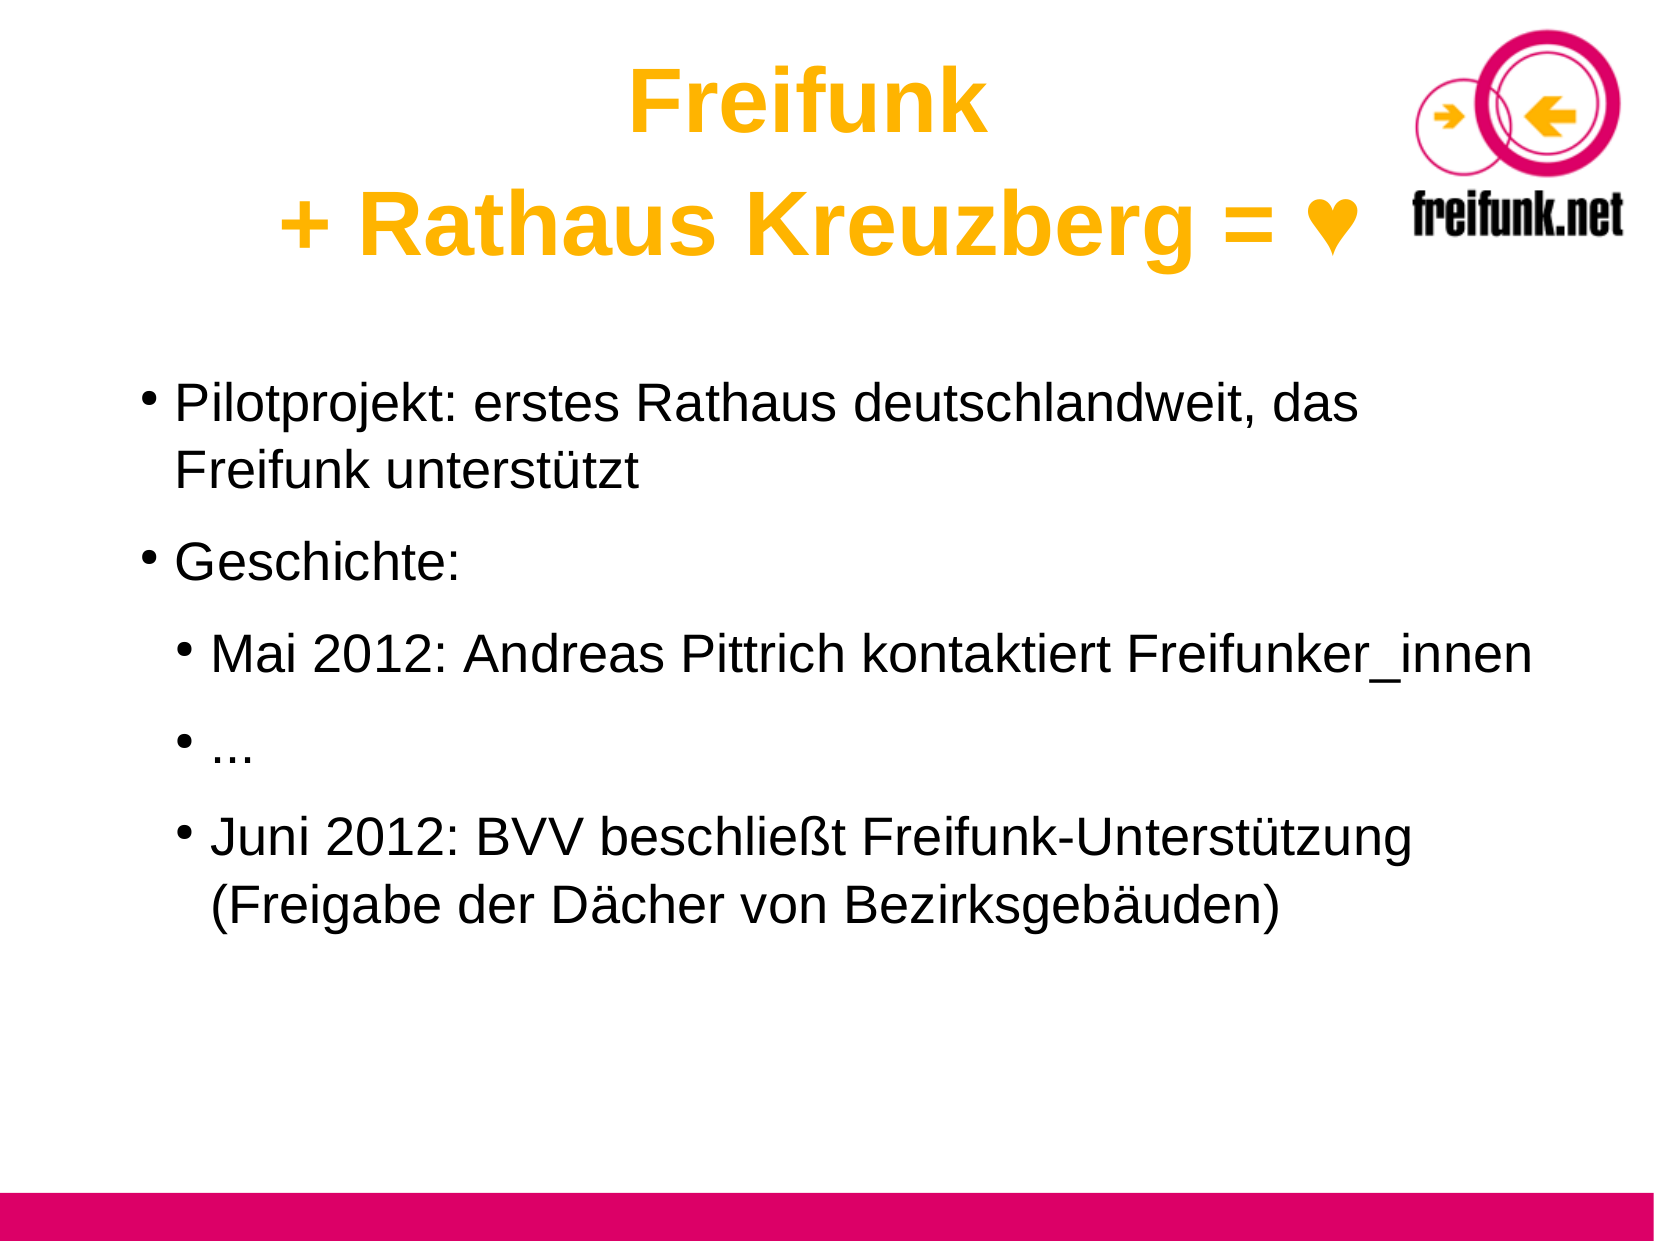

# Freifunk + Rathaus Kreuzberg = ♥
Pilotprojekt: erstes Rathaus deutschlandweit, das Freifunk unterstützt
Geschichte:
Mai 2012: Andreas Pittrich kontaktiert Freifunker_innen
...
Juni 2012: BVV beschließt Freifunk-Unterstützung (Freigabe der Dächer von Bezirksgebäuden)